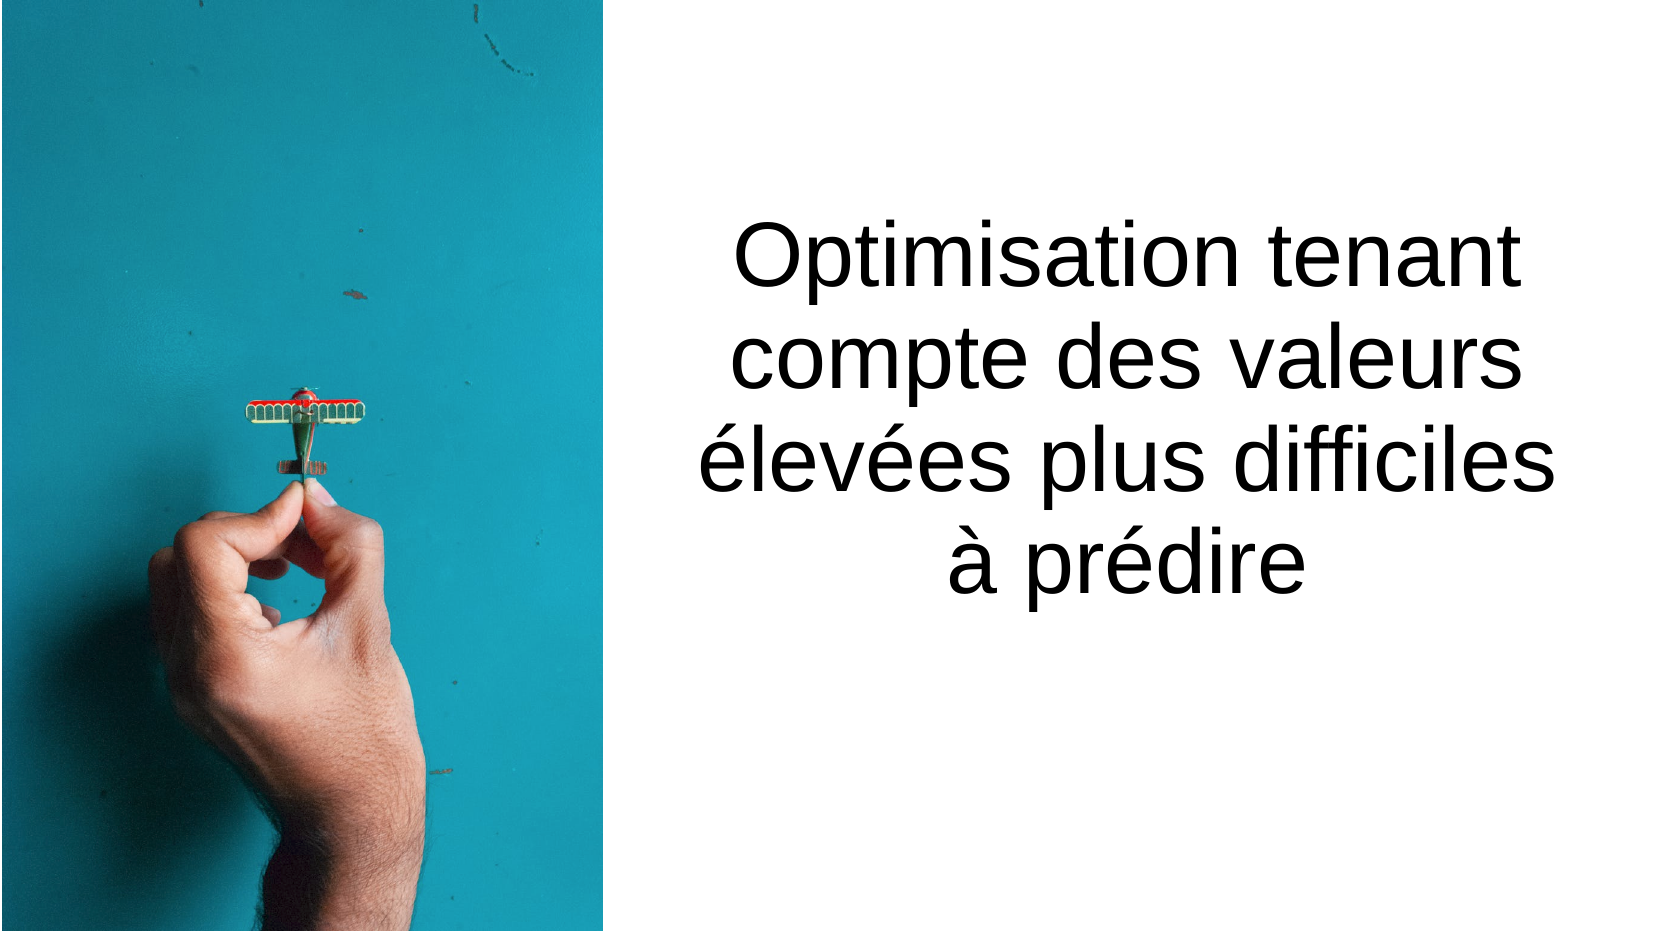

# Optimisation tenant compte des valeurs élevées plus difficiles à prédire